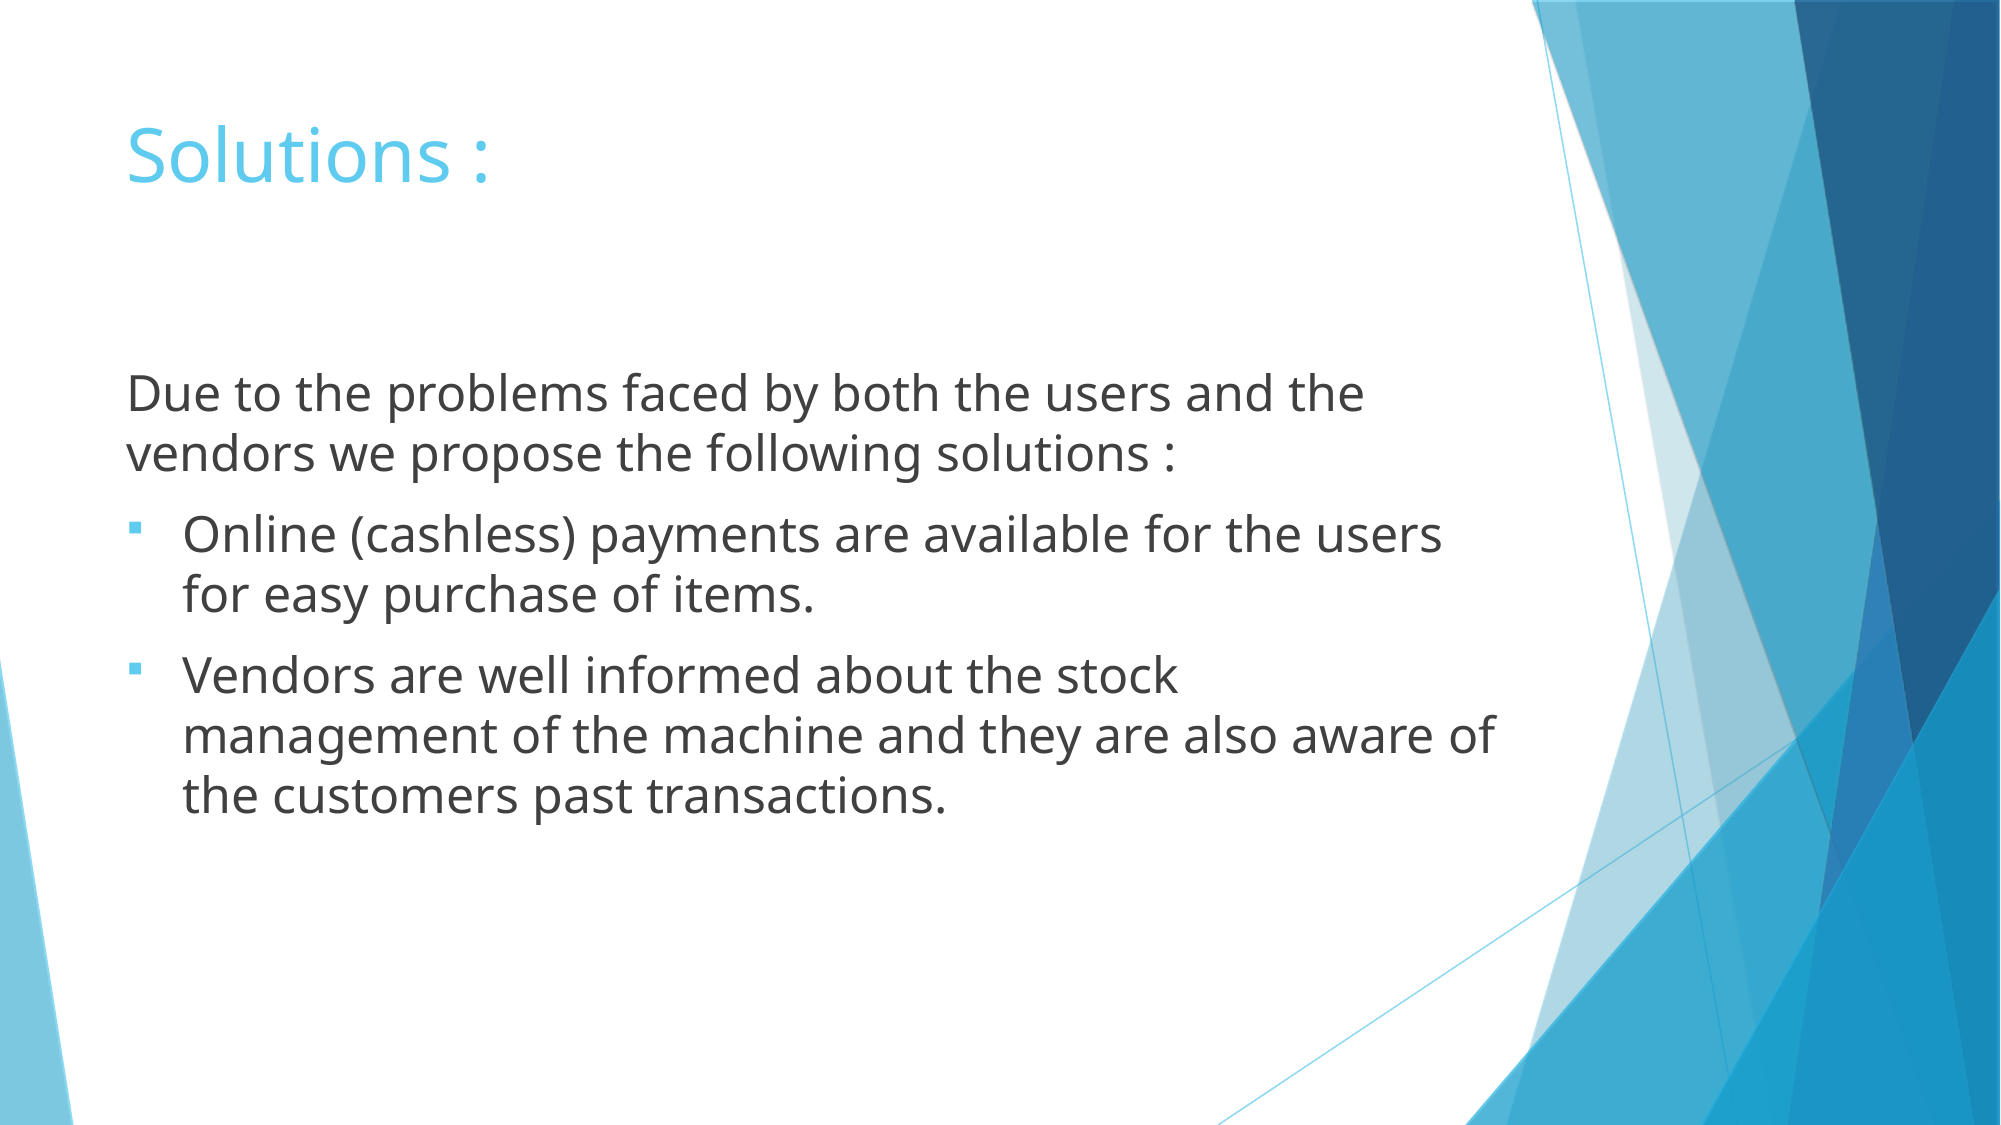

# Solutions :
Due to the problems faced by both the users and the vendors we propose the following solutions :
Online (cashless) payments are available for the users for easy purchase of items.
Vendors are well informed about the stock management of the machine and they are also aware of the customers past transactions.